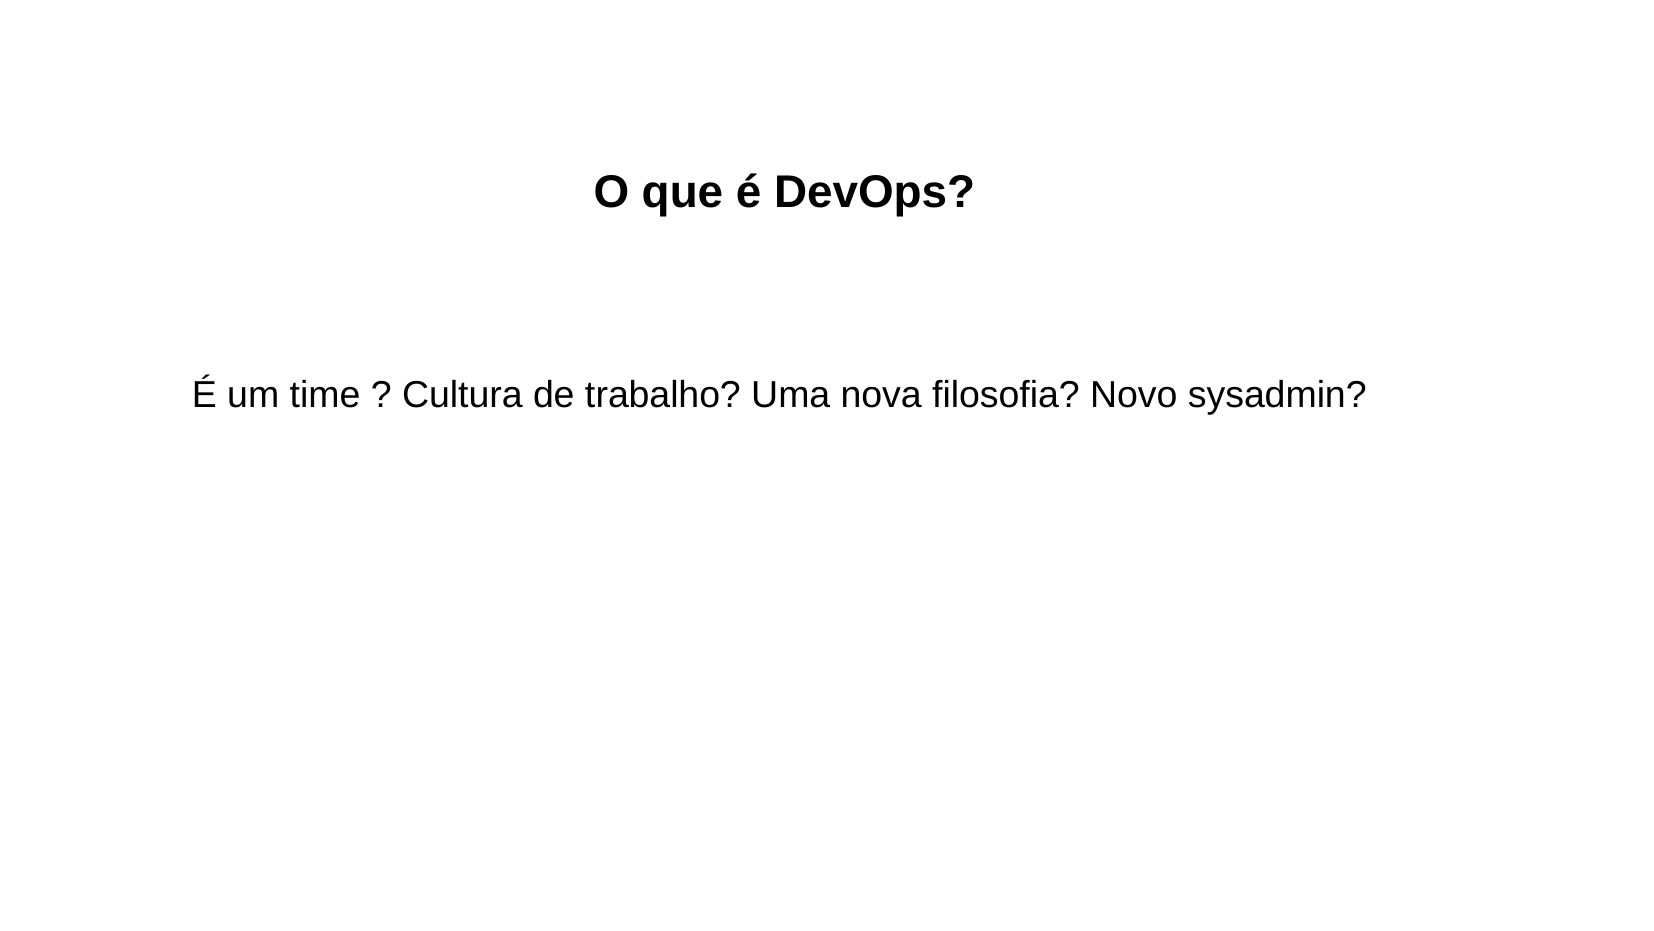

O que é DevOps?
É um time ? Cultura de trabalho? Uma nova filosofia? Novo sysadmin?